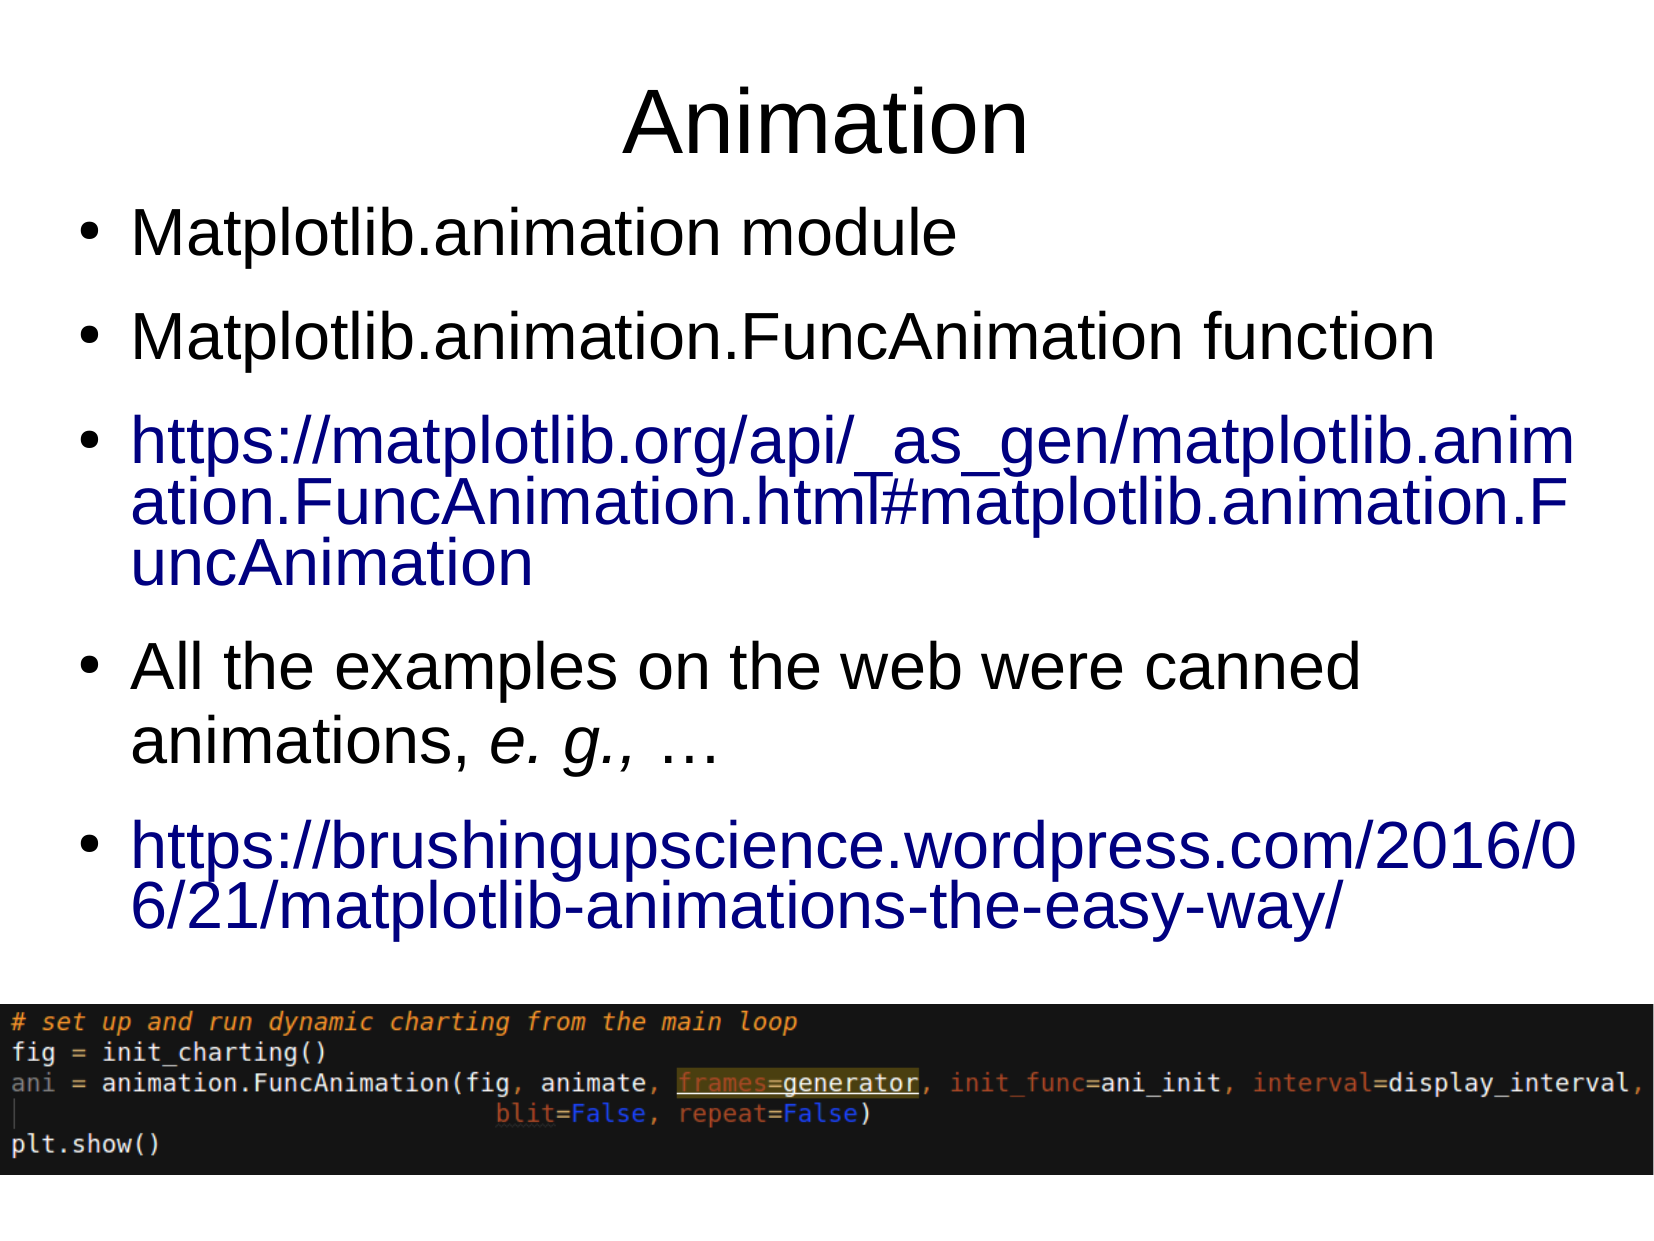

# Animation
Matplotlib.animation module
Matplotlib.animation.FuncAnimation function
https://matplotlib.org/api/_as_gen/matplotlib.animation.FuncAnimation.html#matplotlib.animation.FuncAnimation
All the examples on the web were canned animations, e. g., …
https://brushingupscience.wordpress.com/2016/06/21/matplotlib-animations-the-easy-way/